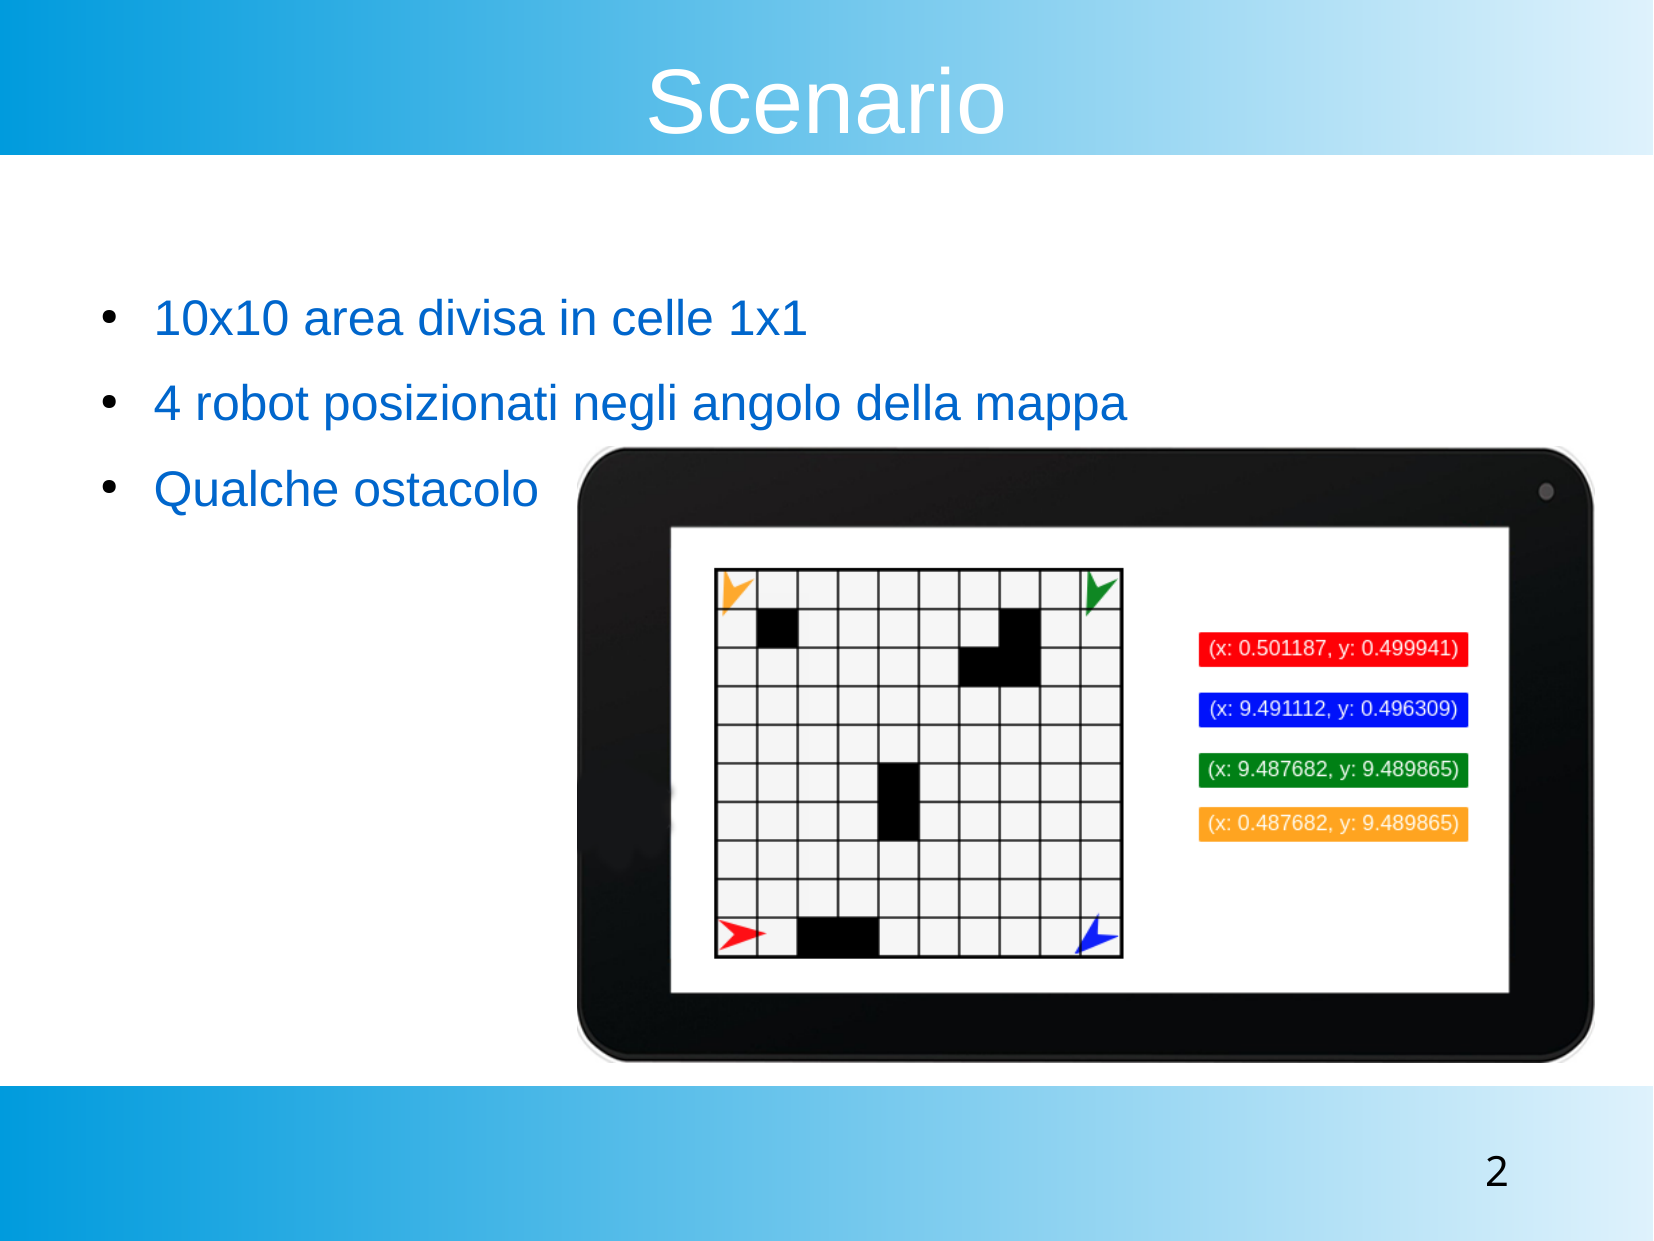

# Scenario
10x10 area divisa in celle 1x1
4 robot posizionati negli angolo della mappa
Qualche ostacolo